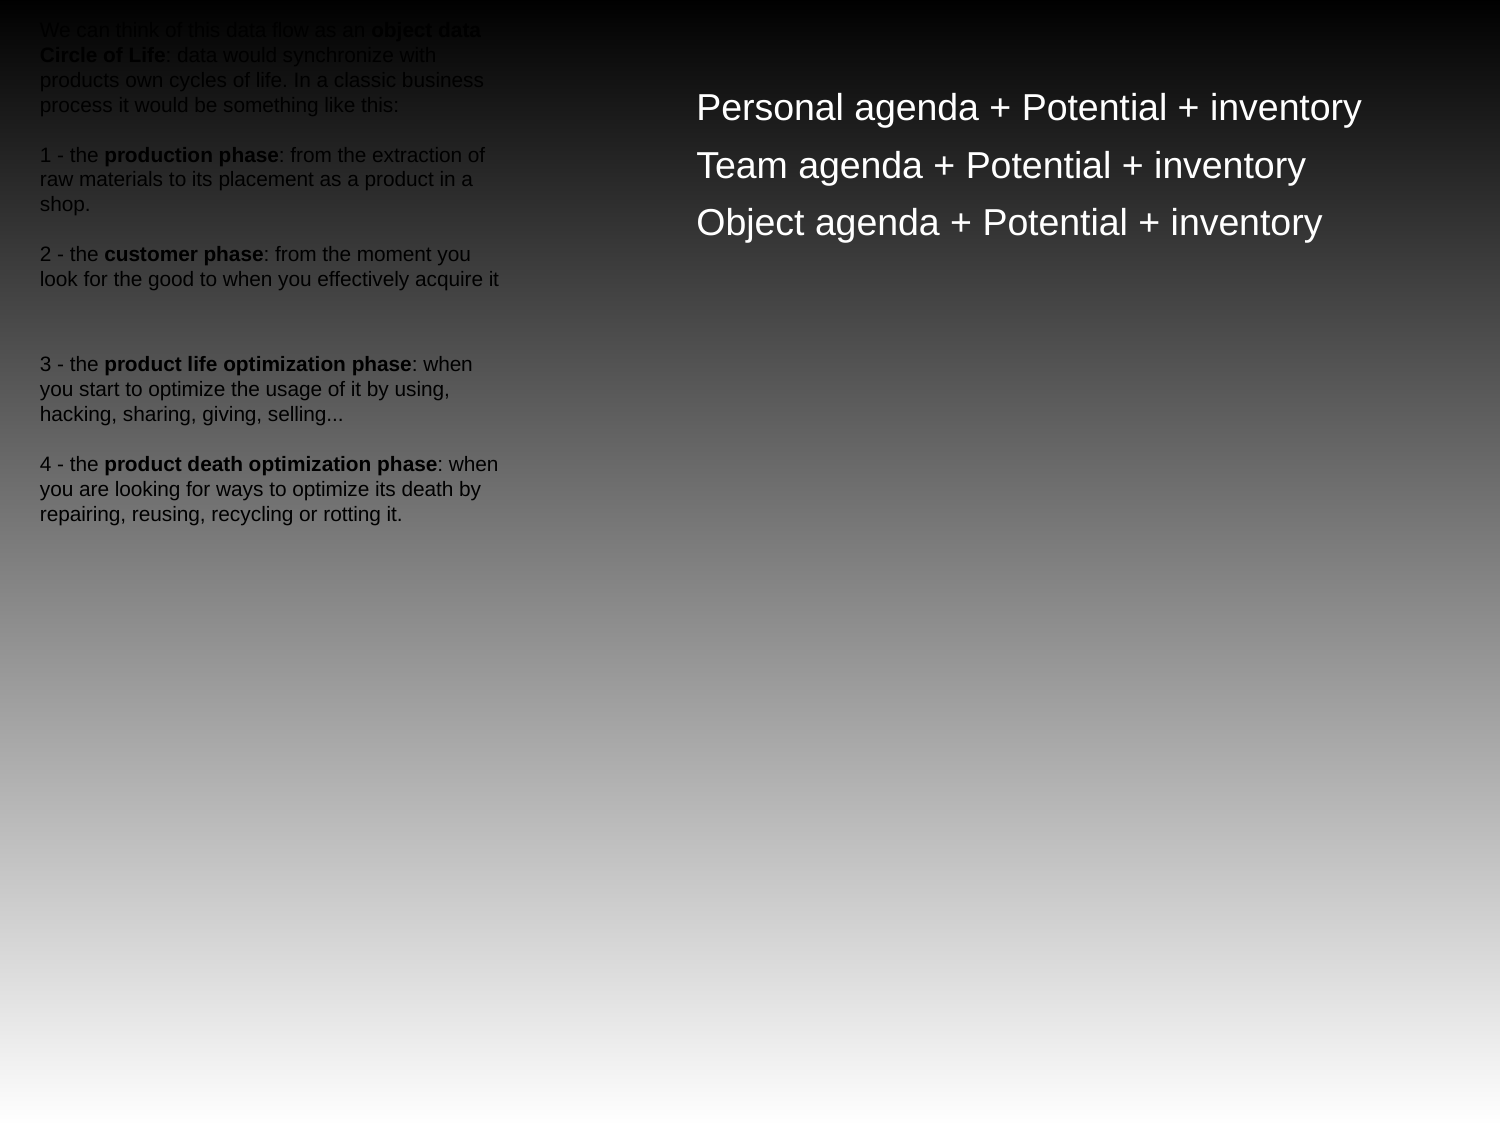

We can think of this data flow as an object data Circle of Life: data would synchronize with products own cycles of life. In a classic business process it would be something like this:
1 - the production phase: from the extraction of raw materials to its placement as a product in a shop.
2 - the customer phase: from the moment you look for the good to when you effectively acquire it
3 - the product life optimization phase: when you start to optimize the usage of it by using, hacking, sharing, giving, selling...
4 - the product death optimization phase: when you are looking for ways to optimize its death by repairing, reusing, recycling or rotting it.
# Personal agenda + Potential + inventory
Team agenda + Potential + inventory
Object agenda + Potential + inventory